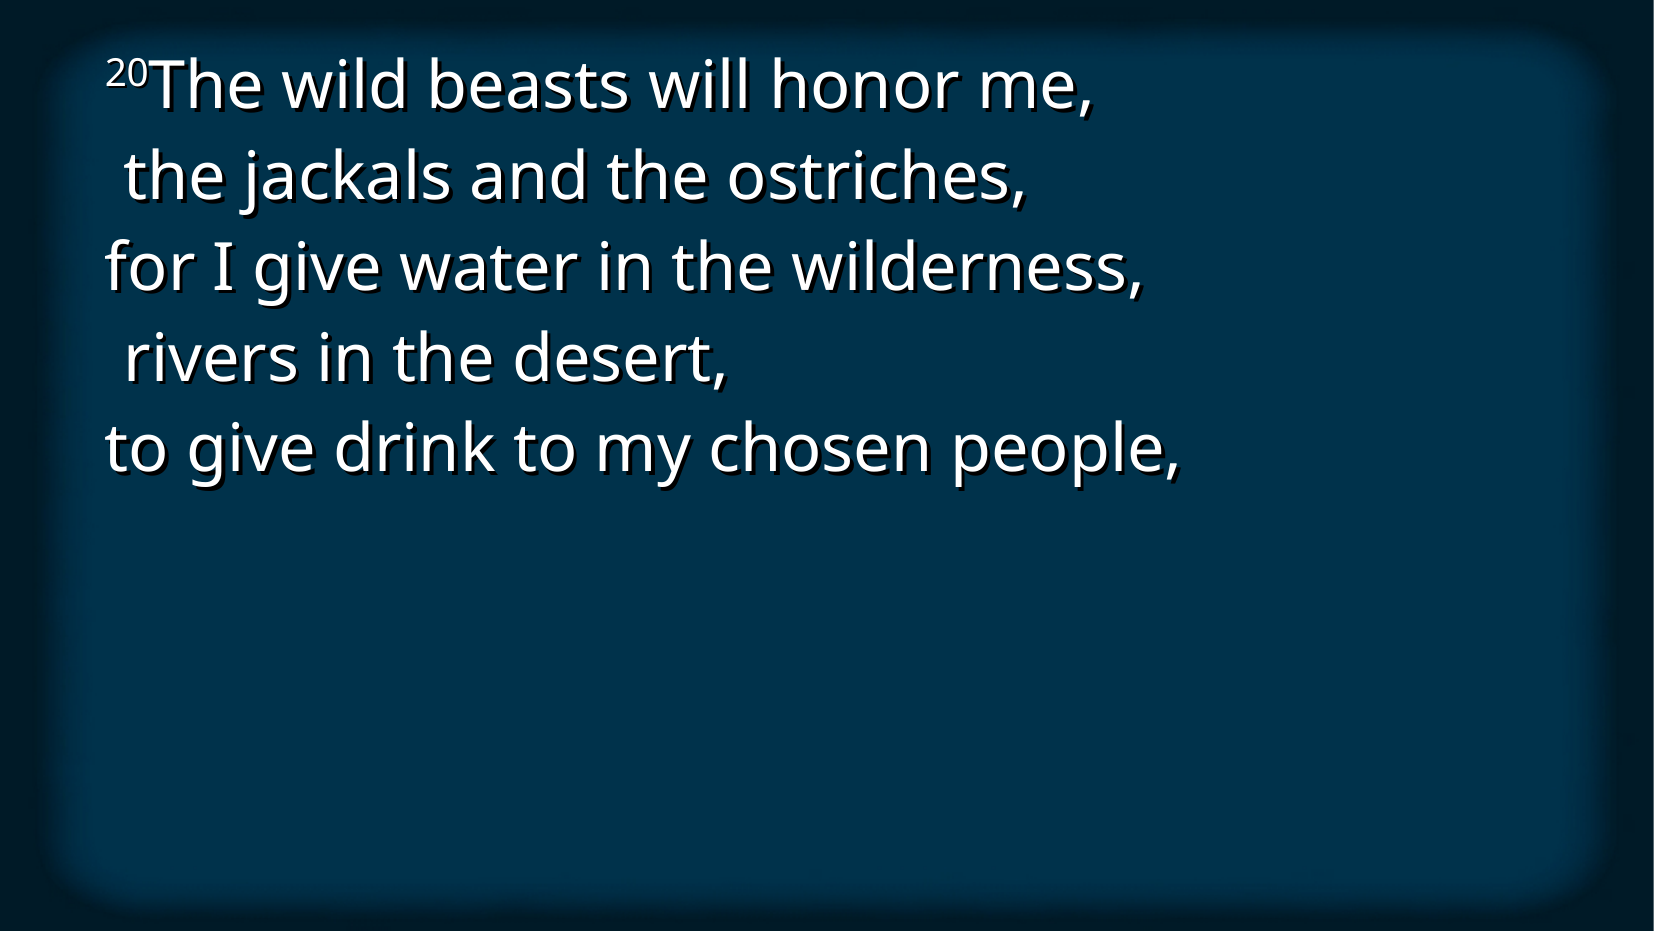

20The wild beasts will honor me,
the jackals and the ostriches,
for I give water in the wilderness,
rivers in the desert,
to give drink to my chosen people,